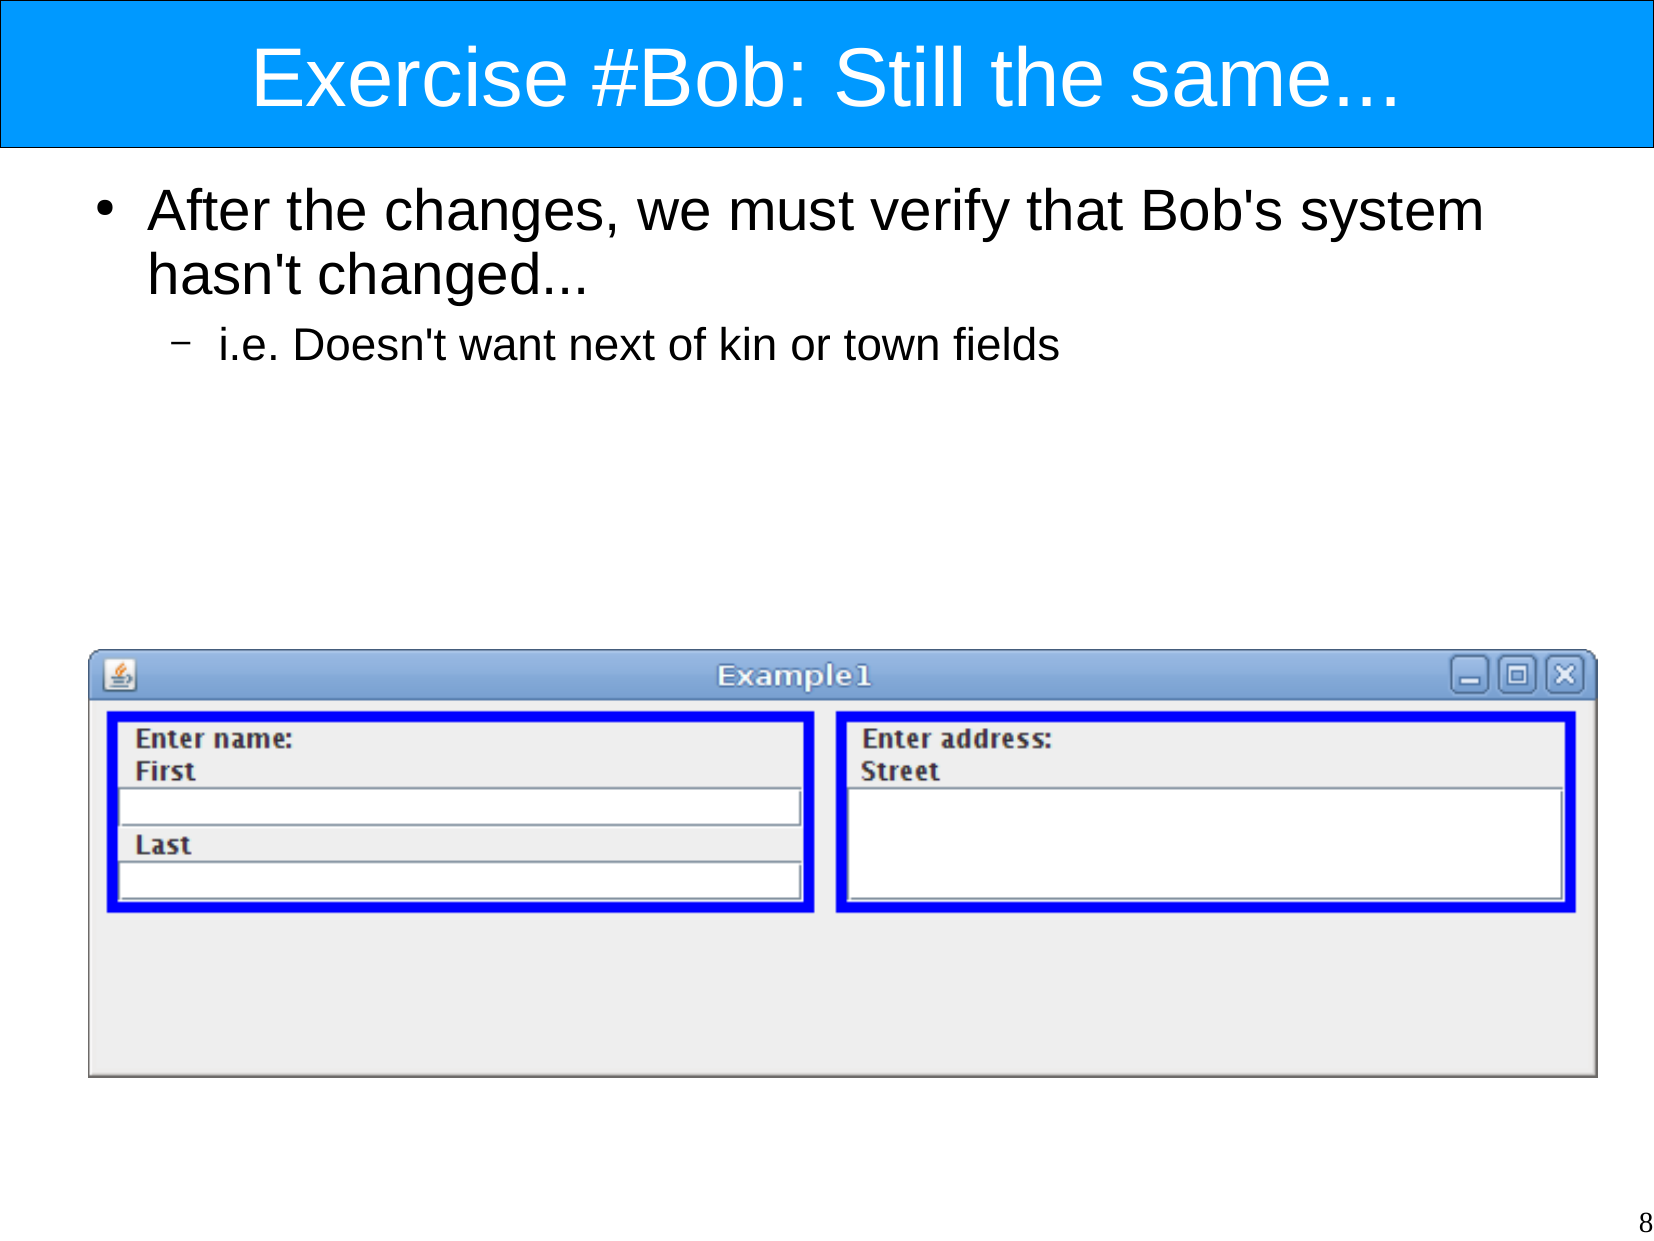

# Exercise #Bob: Still the same...
After the changes, we must verify that Bob's system hasn't changed...
i.e. Doesn't want next of kin or town fields
8